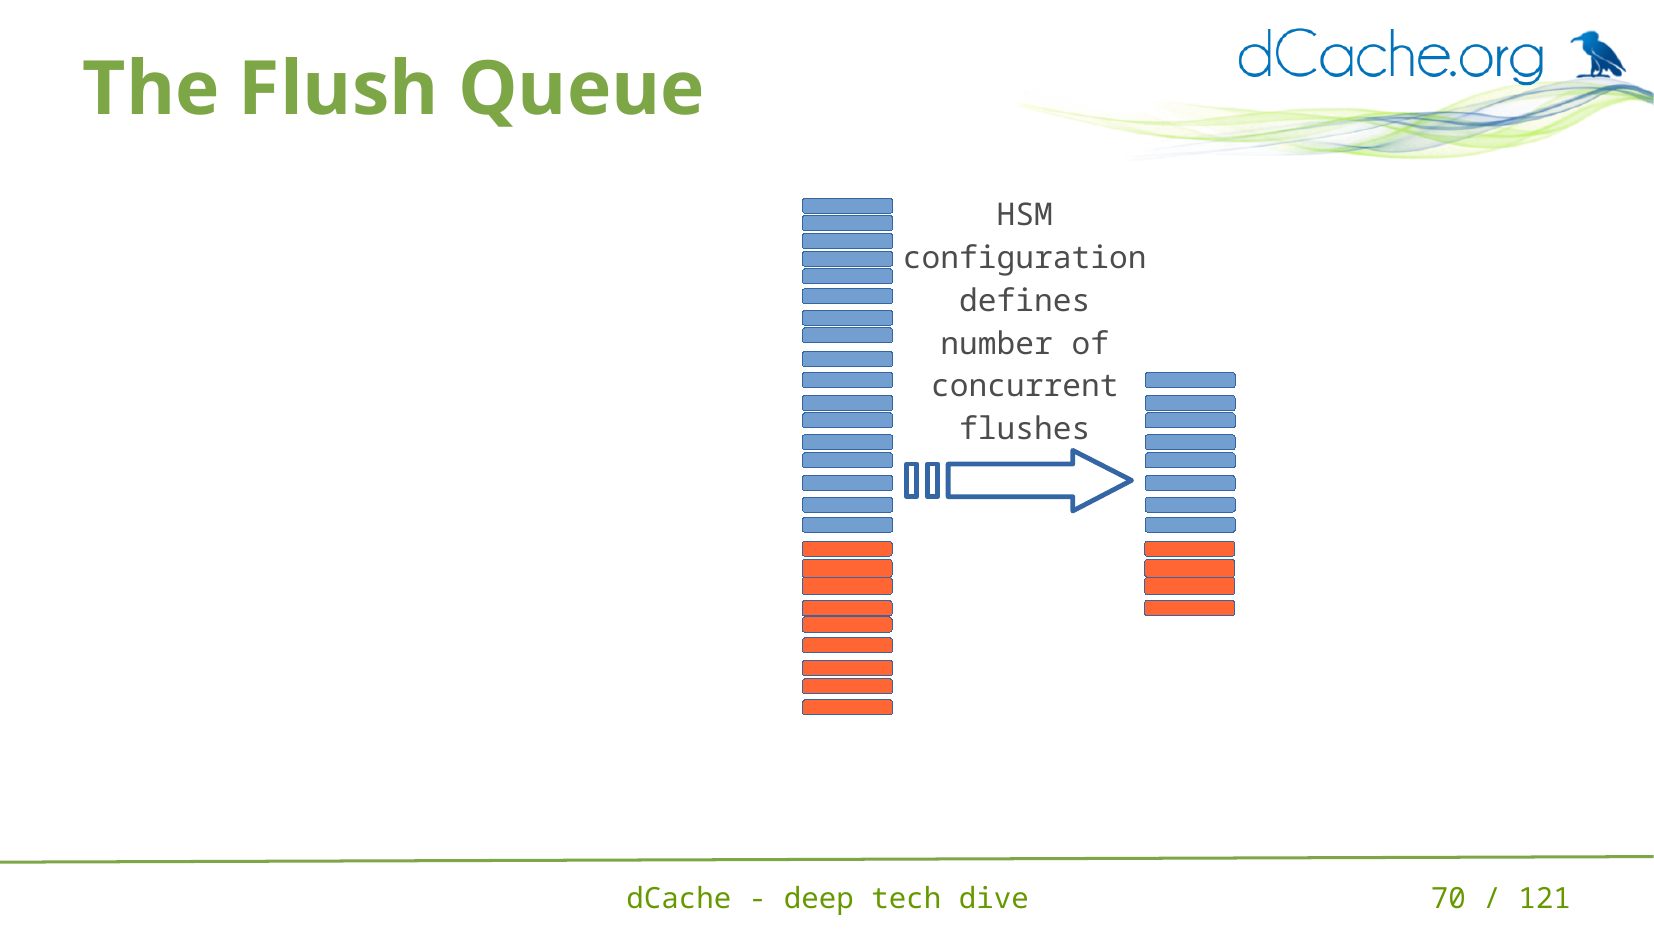

# The Flush Queue
HSM configuration defines number of concurrent flushes
dCache - deep tech dive
70